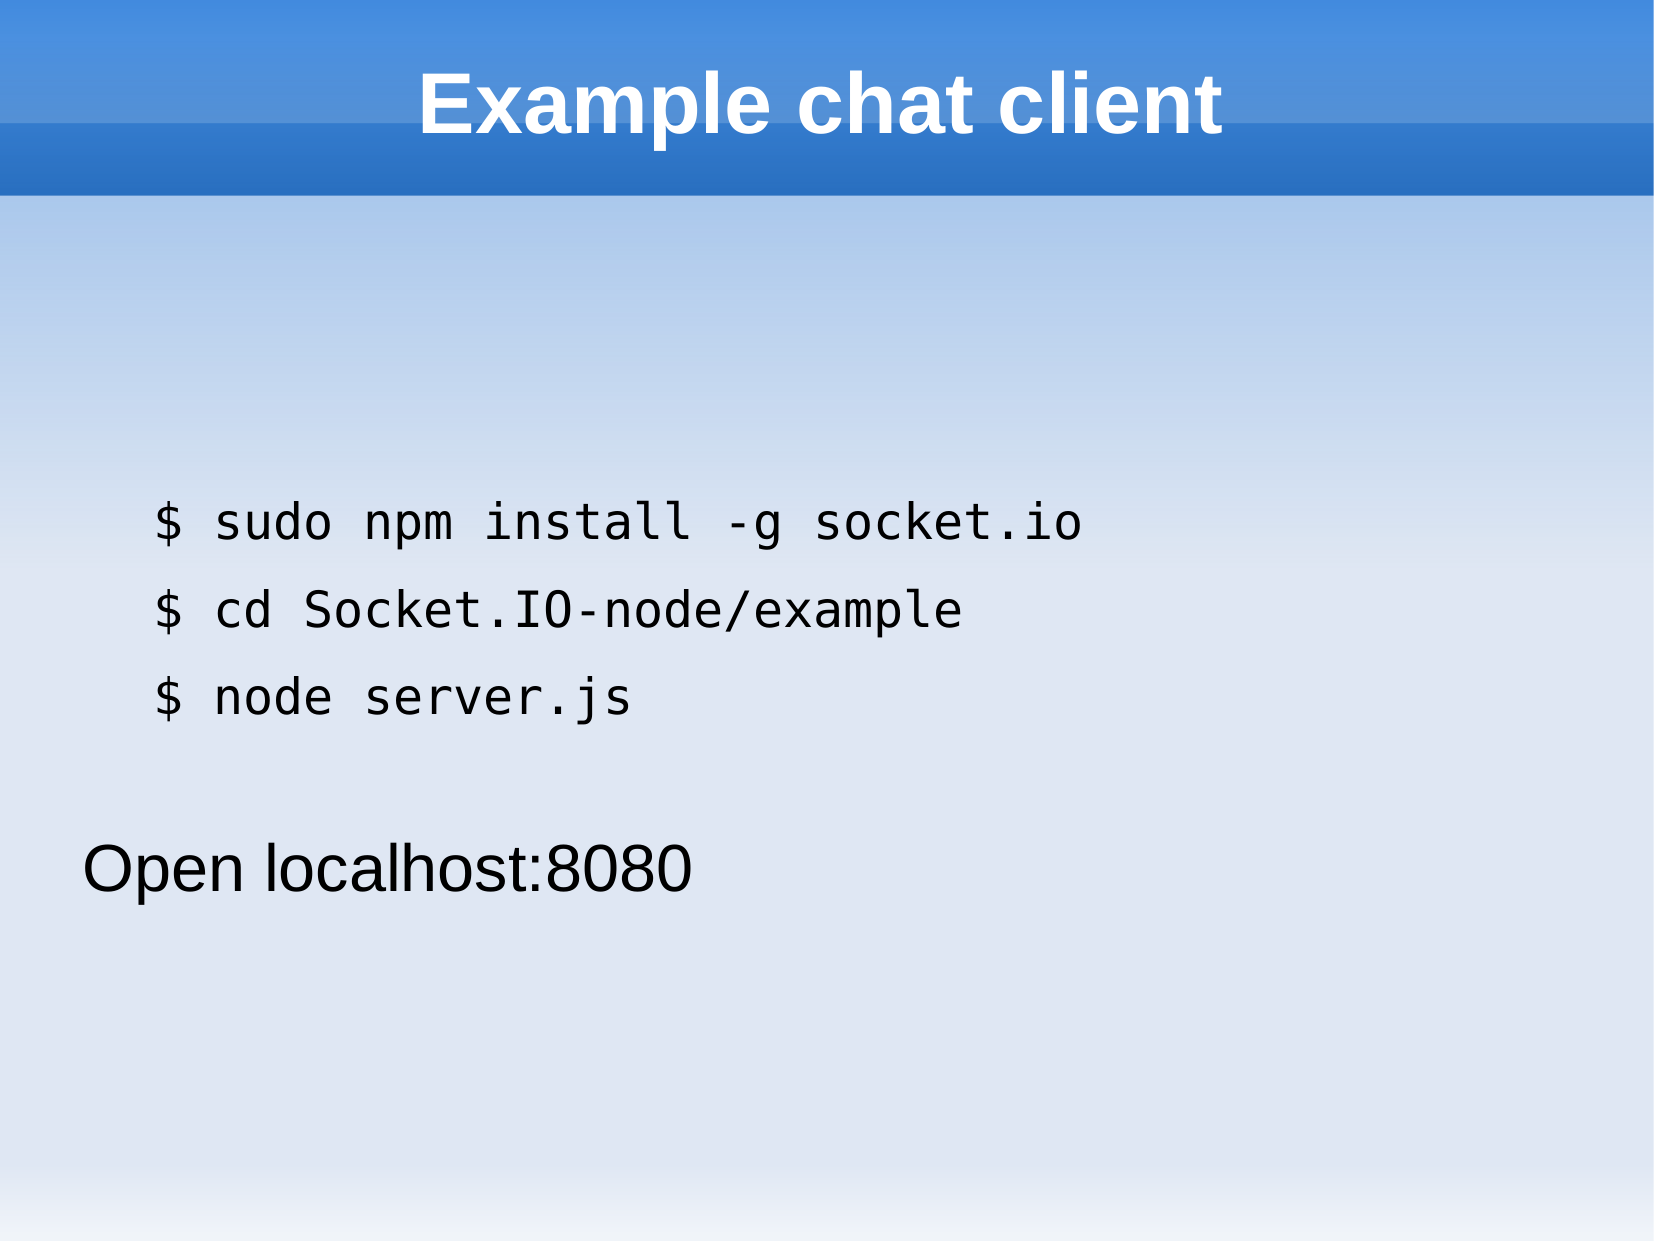

# Example chat client
$ sudo npm install -g socket.io
$ cd Socket.IO-node/example
$ node server.js
Open localhost:8080